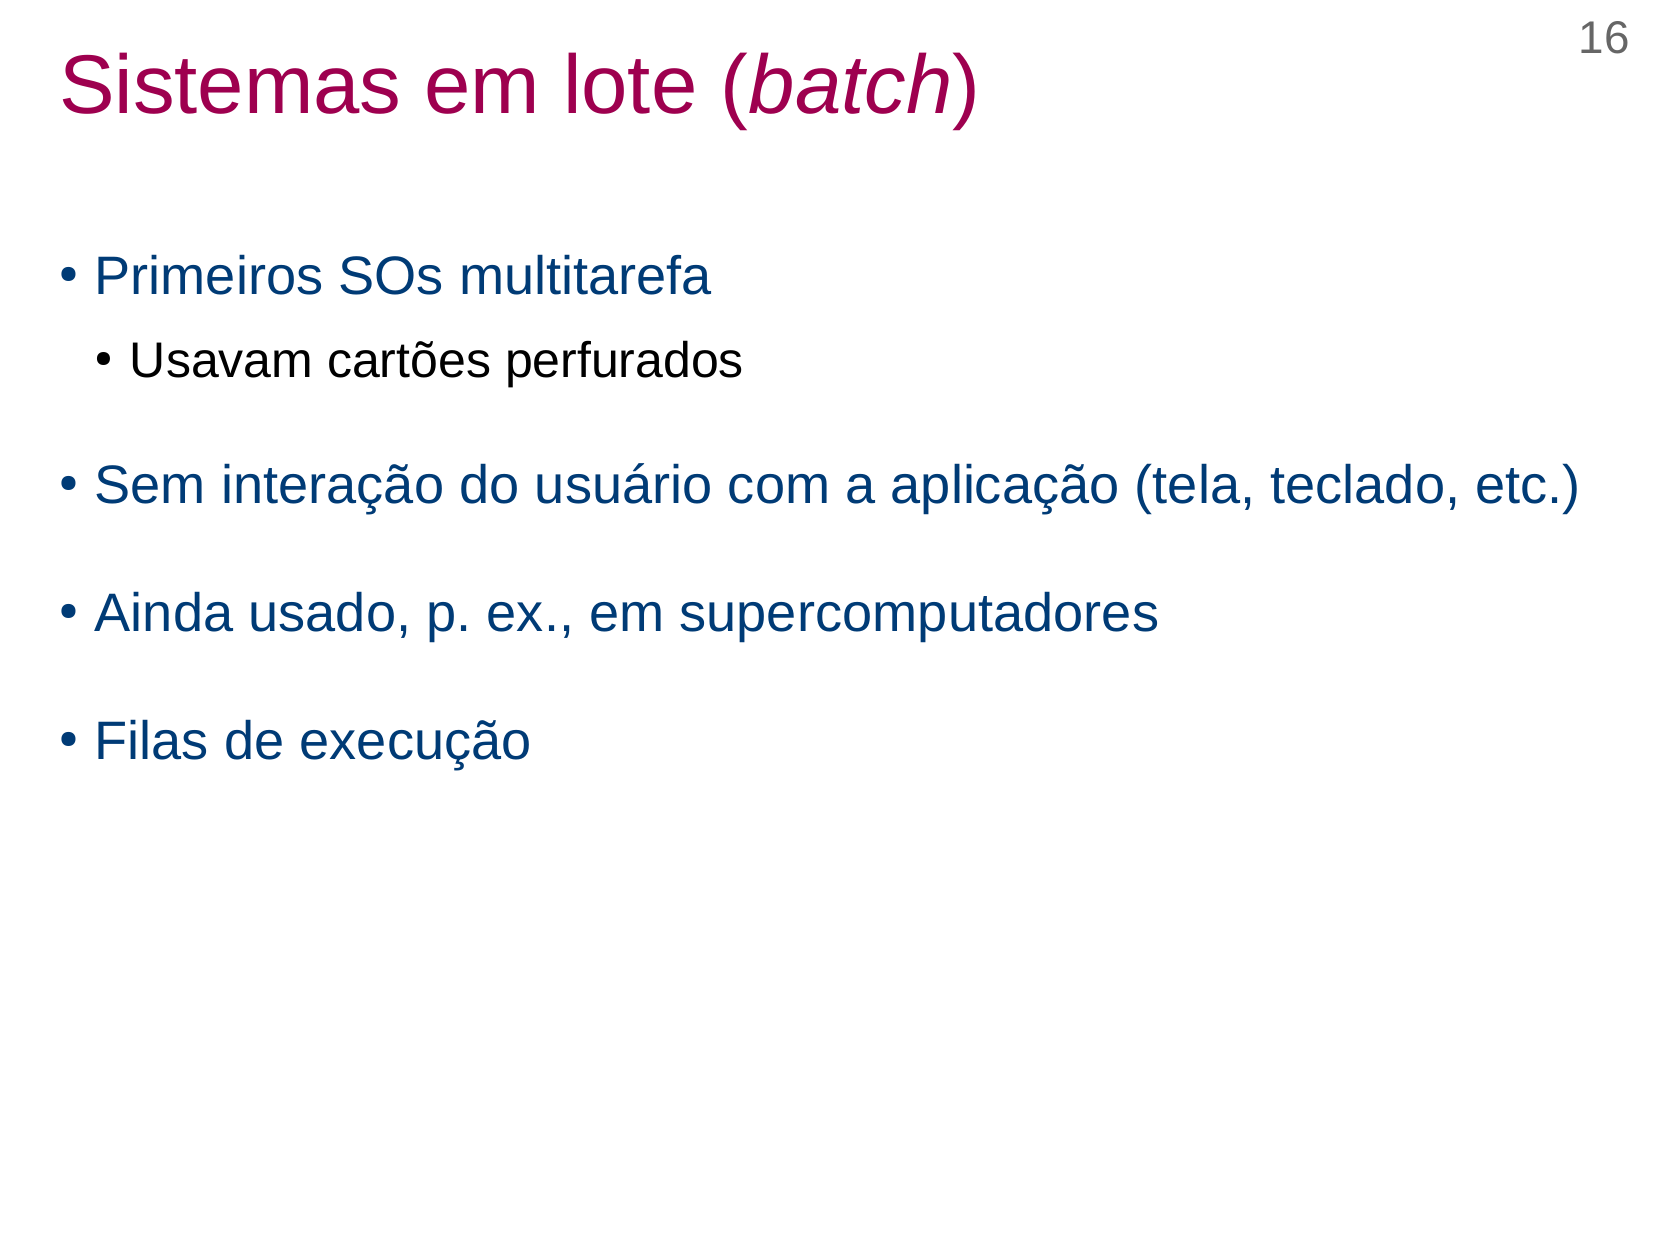

16
# Sistemas em lote (batch)
Primeiros SOs multitarefa
Usavam cartões perfurados
Sem interação do usuário com a aplicação (tela, teclado, etc.)
Ainda usado, p. ex., em supercomputadores
Filas de execução